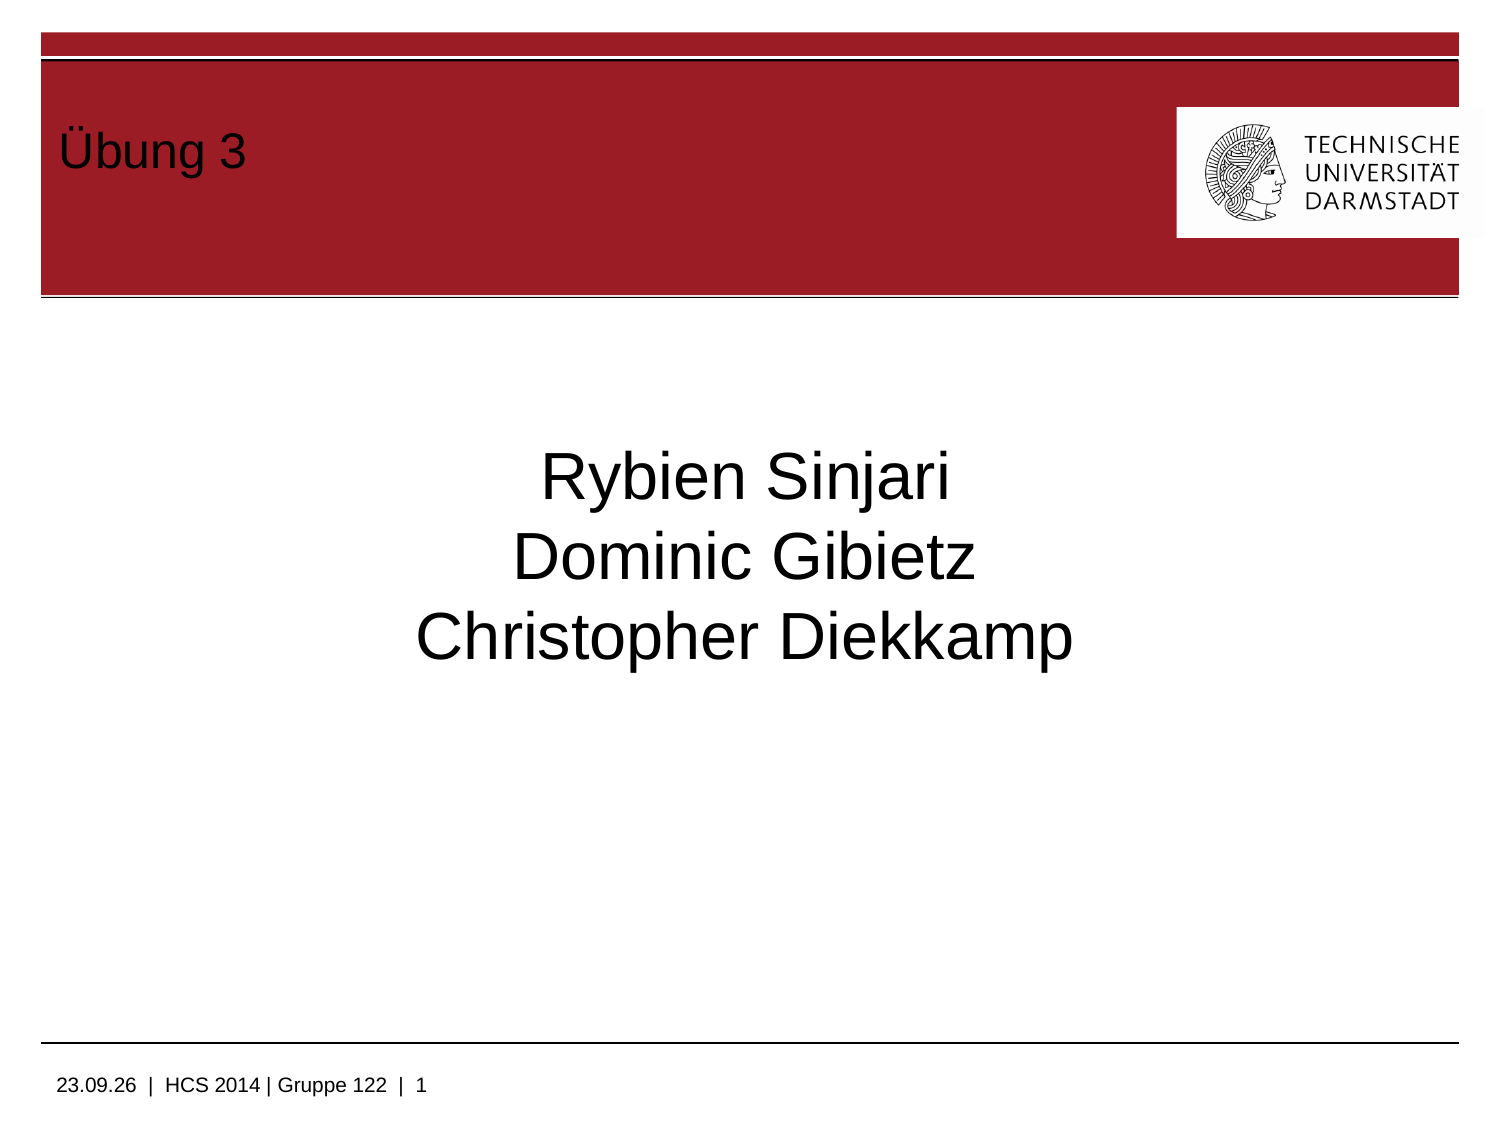

Übung 3
# Rybien Sinjari
Dominic Gibietz
Christopher Diekkamp